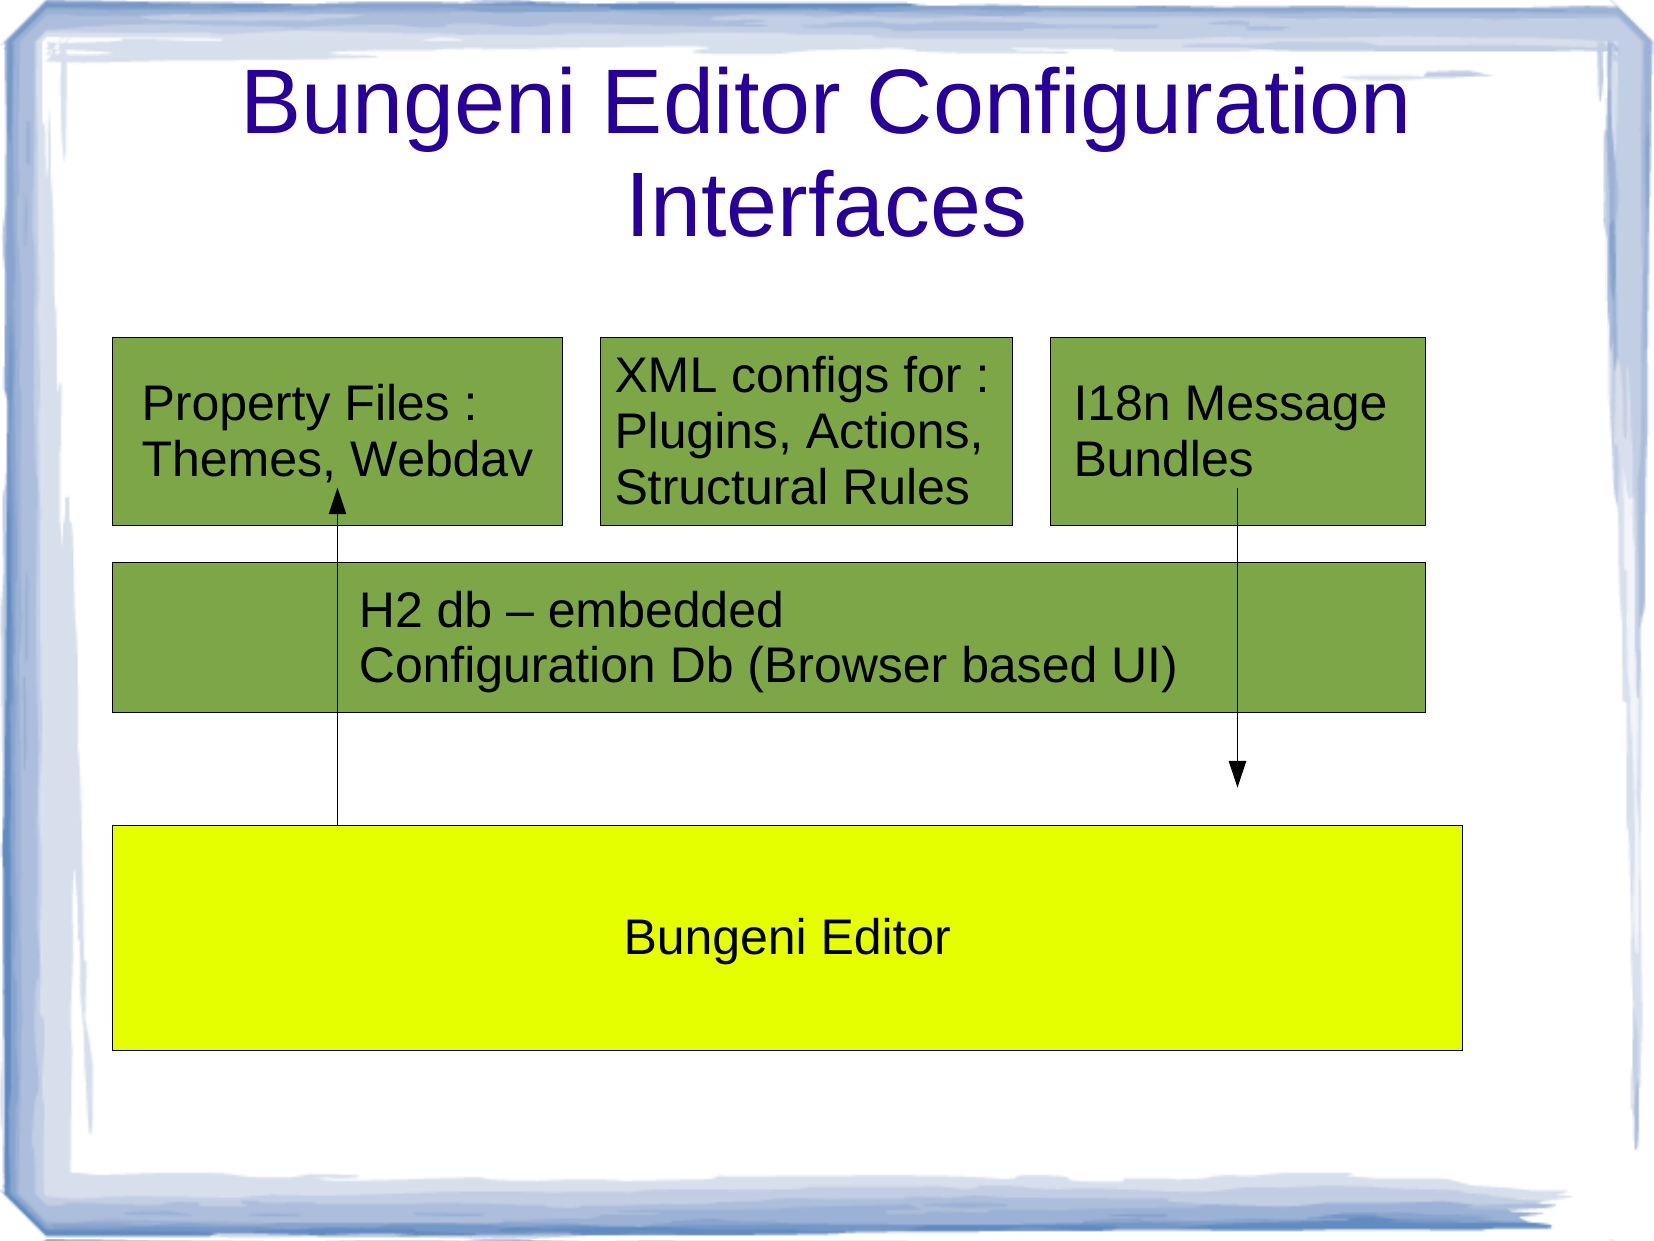

# Bungeni Editor Configuration Interfaces
Property Files :
Themes, Webdav
XML configs for :
Plugins, Actions,
Structural Rules
I18n Message
Bundles
H2 db – embedded
Configuration Db (Browser based UI)
Bungeni Editor